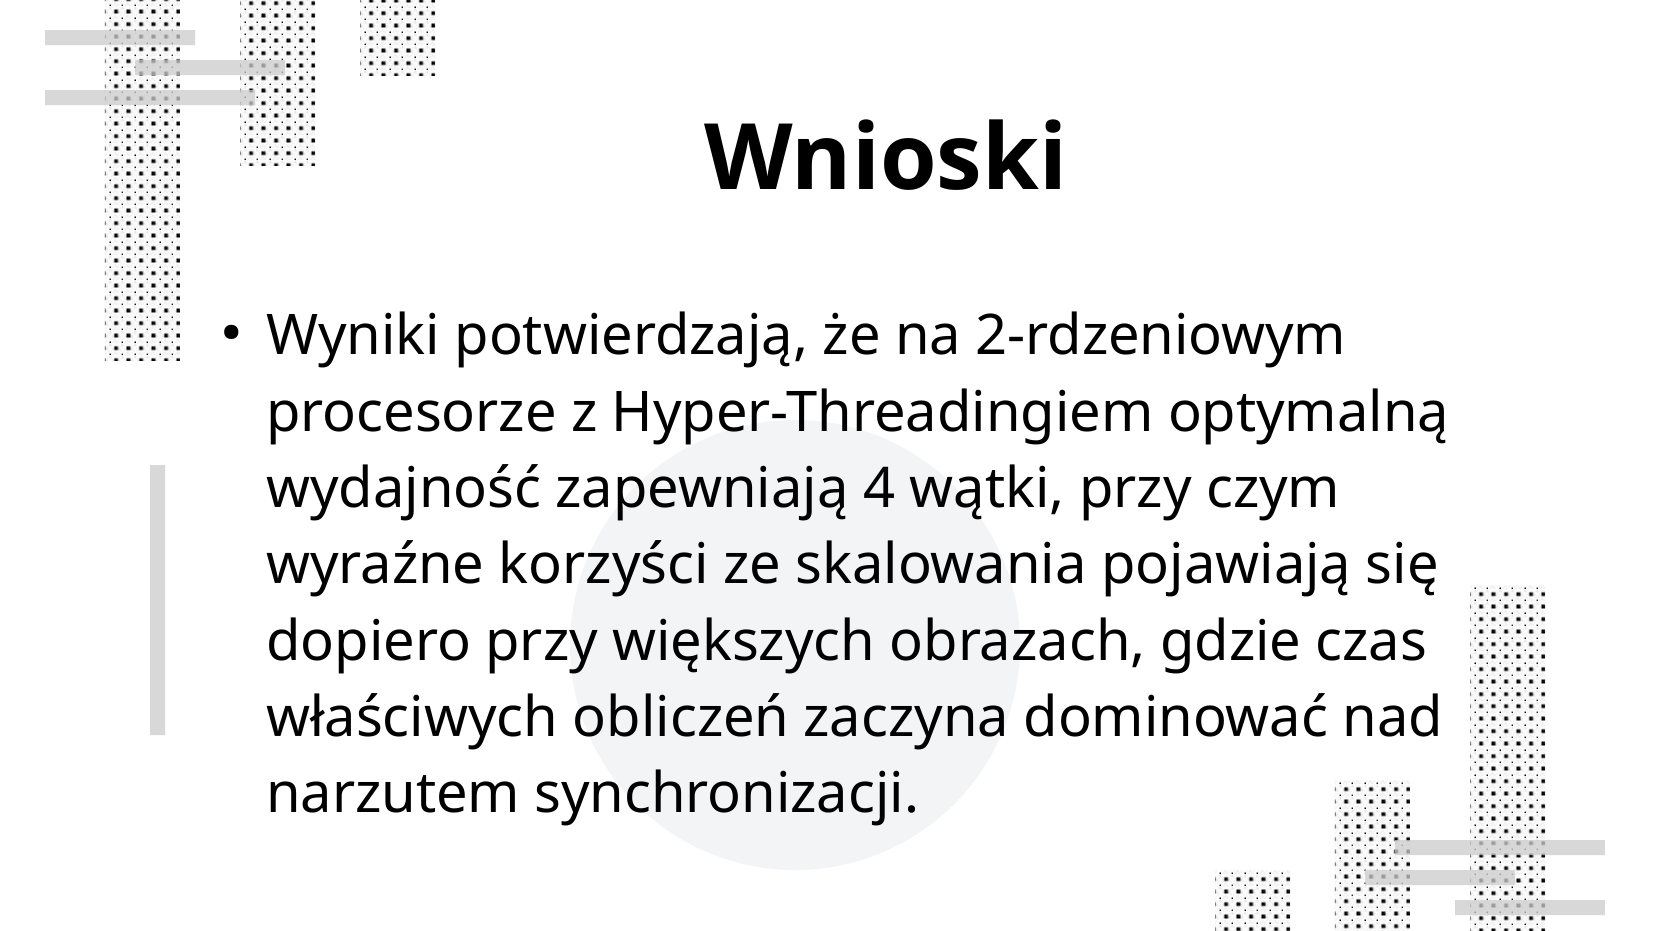

# Wnioski
Wyniki potwierdzają, że na 2-rdzeniowym procesorze z Hyper-Threadingiem optymalną wydajność zapewniają 4 wątki, przy czym wyraźne korzyści ze skalowania pojawiają się dopiero przy większych obrazach, gdzie czas właściwych obliczeń zaczyna dominować nad narzutem synchronizacji.